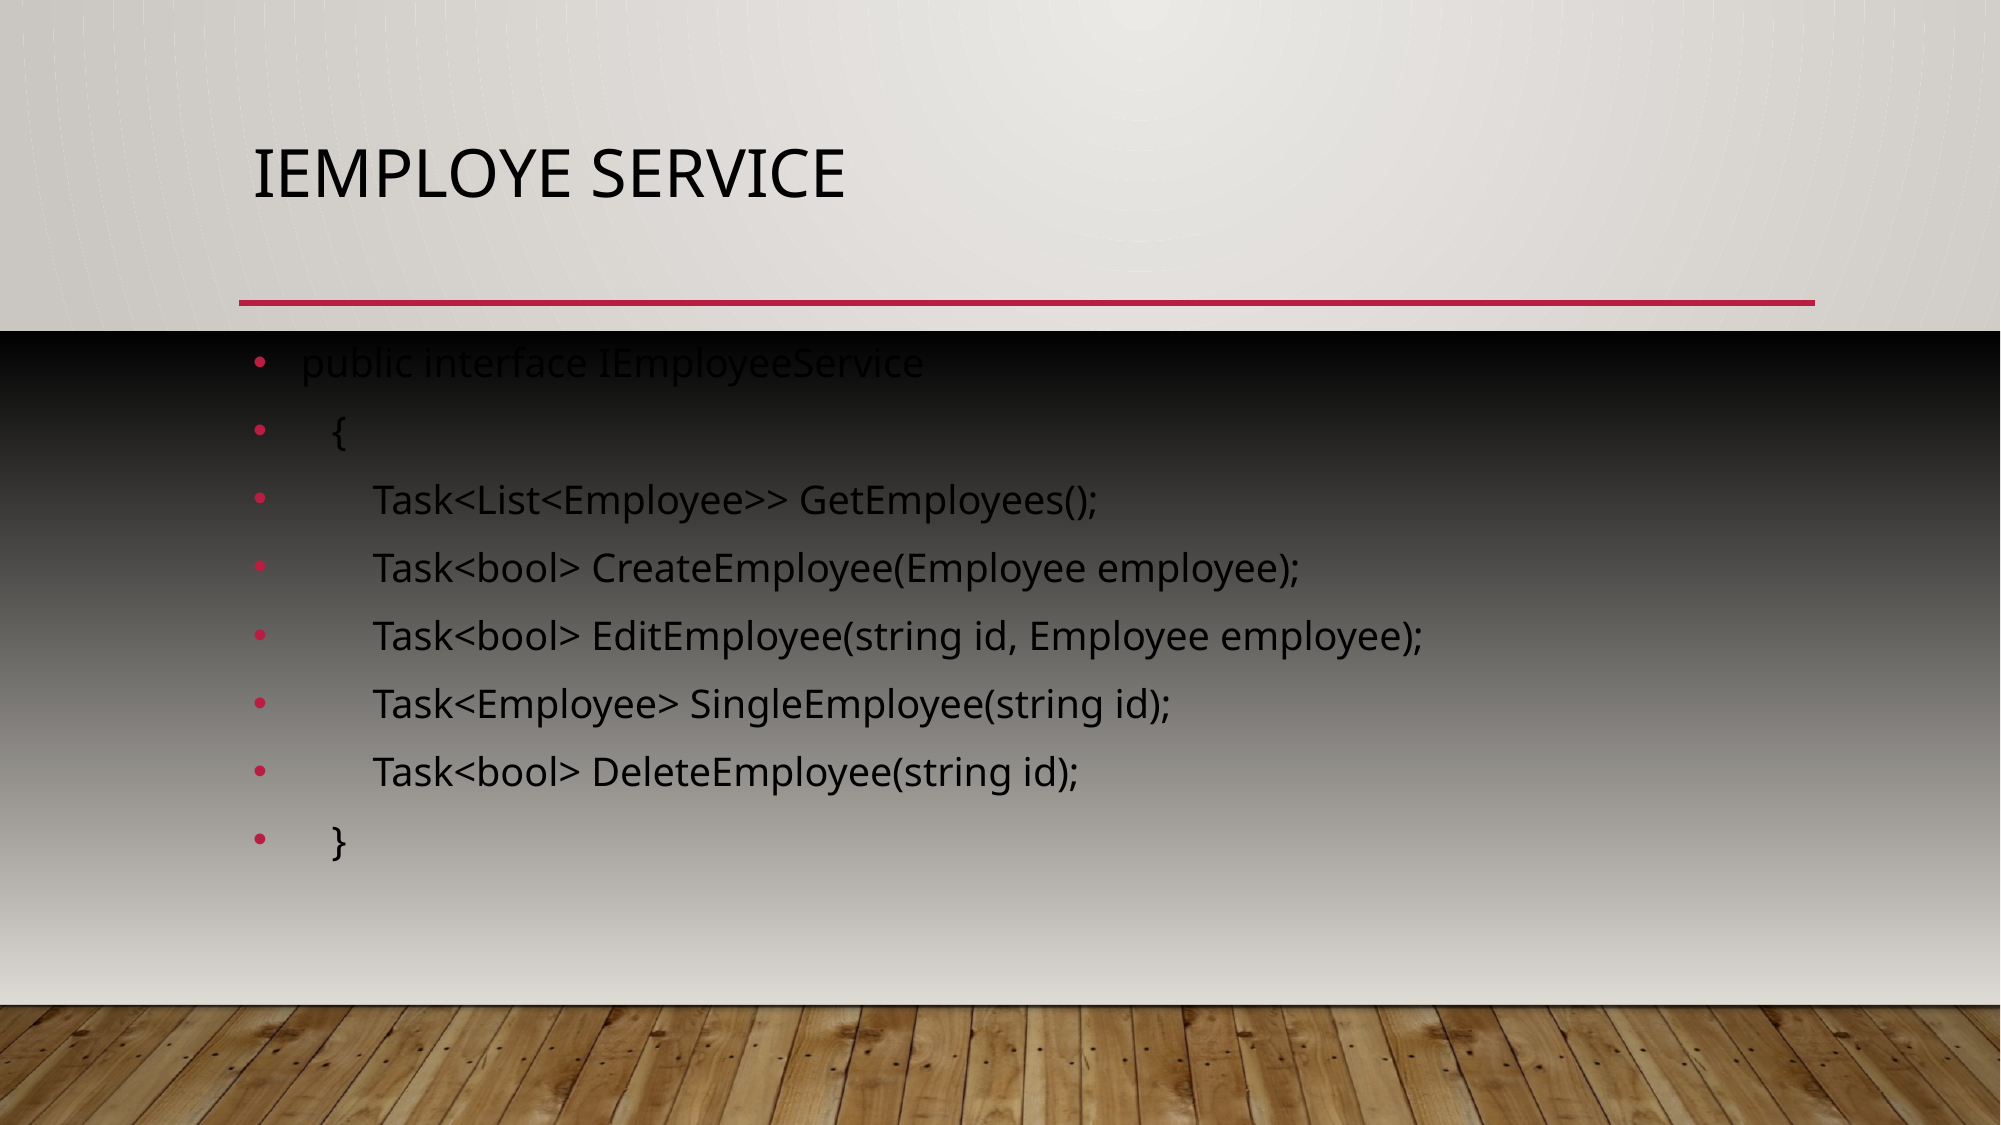

# IEMPLOYE SERVICE
 public interface IEmployeeService
 {
 Task<List<Employee>> GetEmployees();
 Task<bool> CreateEmployee(Employee employee);
 Task<bool> EditEmployee(string id, Employee employee);
 Task<Employee> SingleEmployee(string id);
 Task<bool> DeleteEmployee(string id);
 }